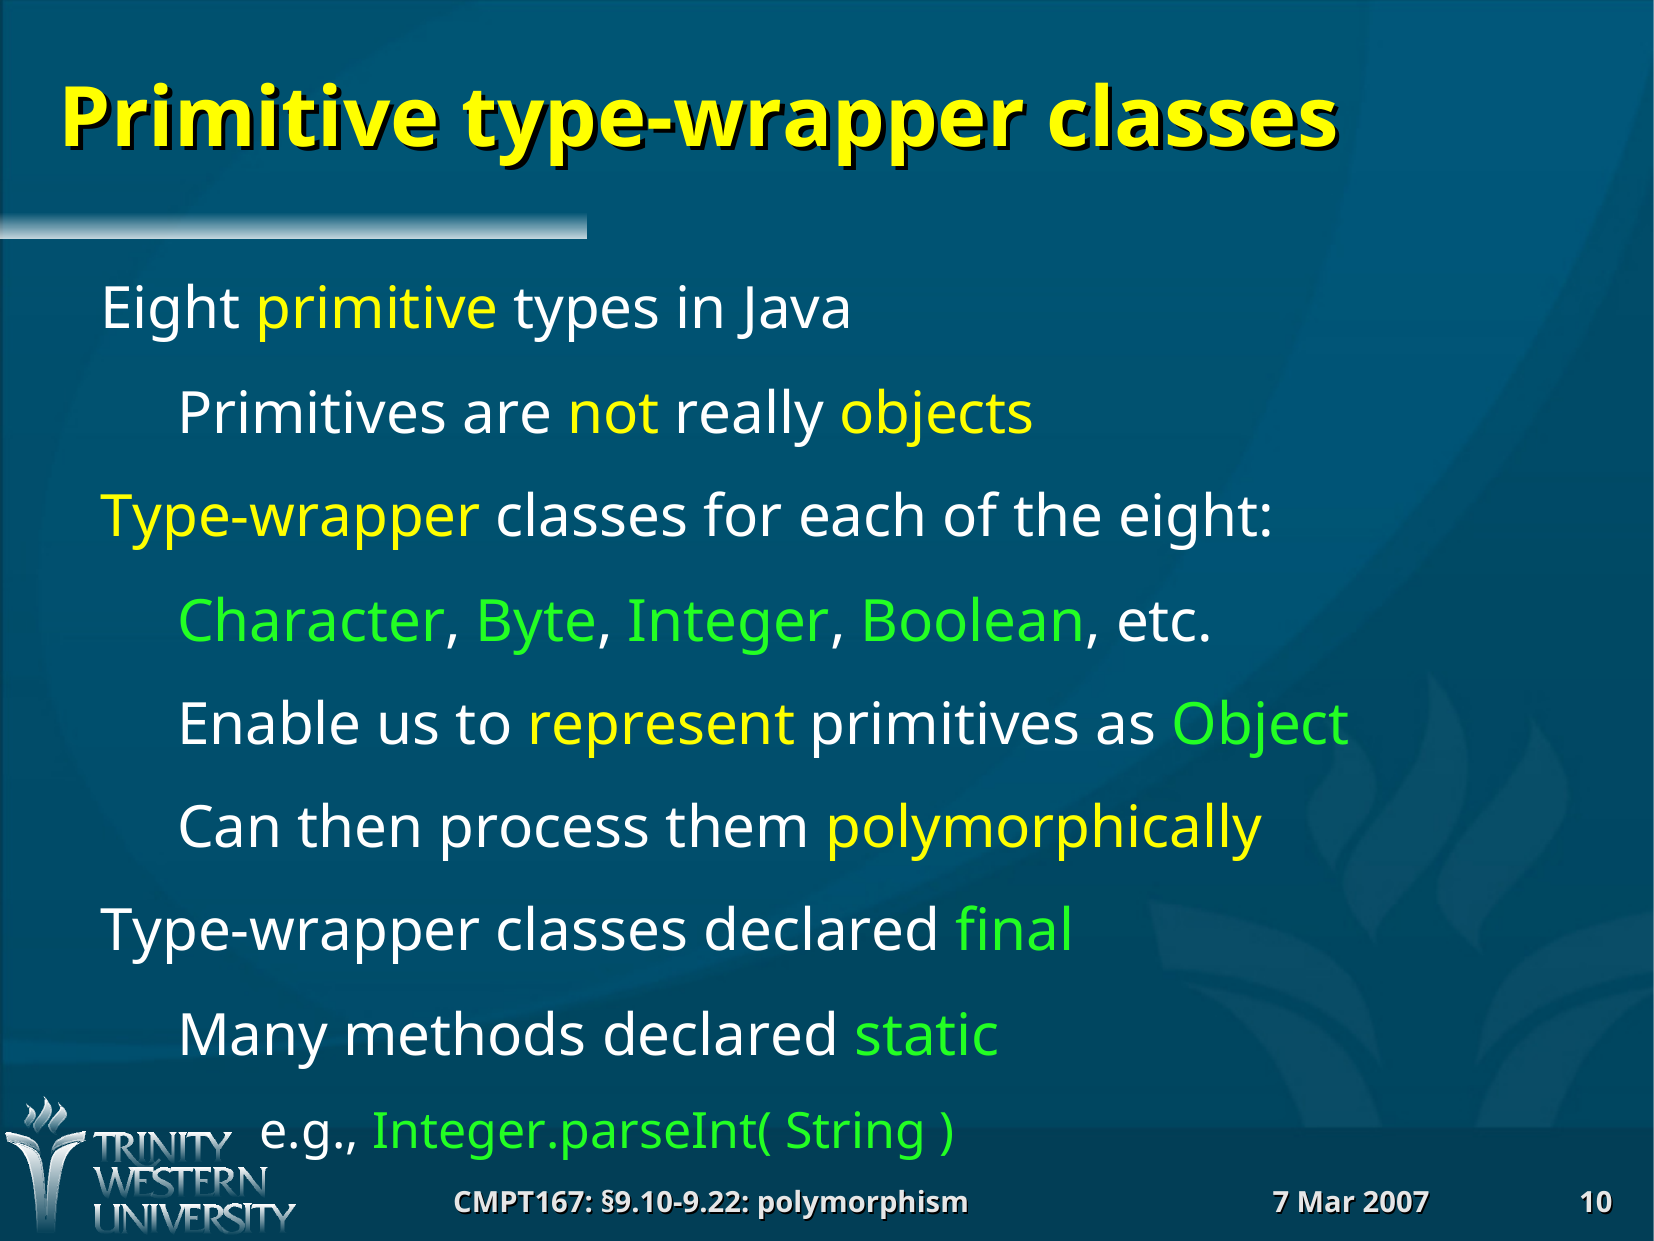

# Primitive type-wrapper classes
Eight primitive types in Java
Primitives are not really objects
Type-wrapper classes for each of the eight:
Character, Byte, Integer, Boolean, etc.
Enable us to represent primitives as Object
Can then process them polymorphically
Type-wrapper classes declared final
Many methods declared static
e.g., Integer.parseInt( String )
CMPT167: §9.10-9.22: polymorphism
7 Mar 2007
10